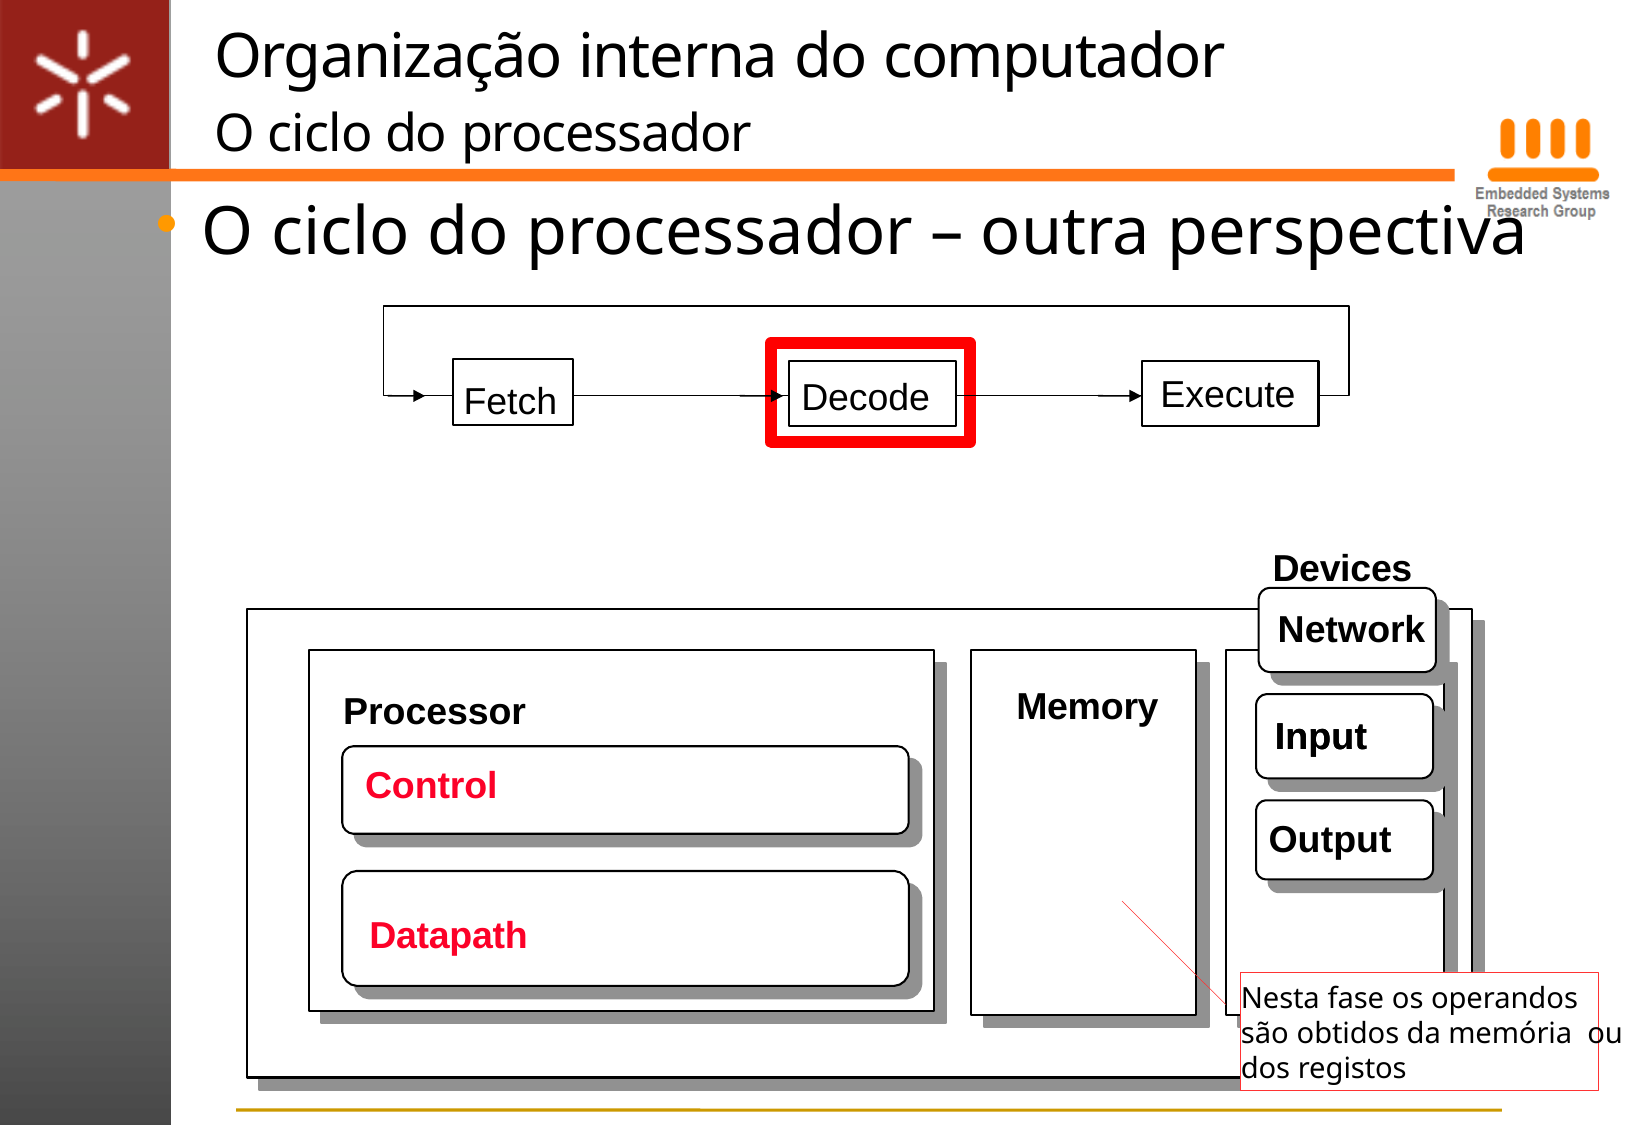

# Organização interna do computador O ciclo do processador
O ciclo do processador – outra perspectiva
Execute
Decode
Fetch
Devices Network
Memory
Processor
Control
Input
Input
Output
Nesta fase os operandos são obtidos da memória ou dos registos
Datapath